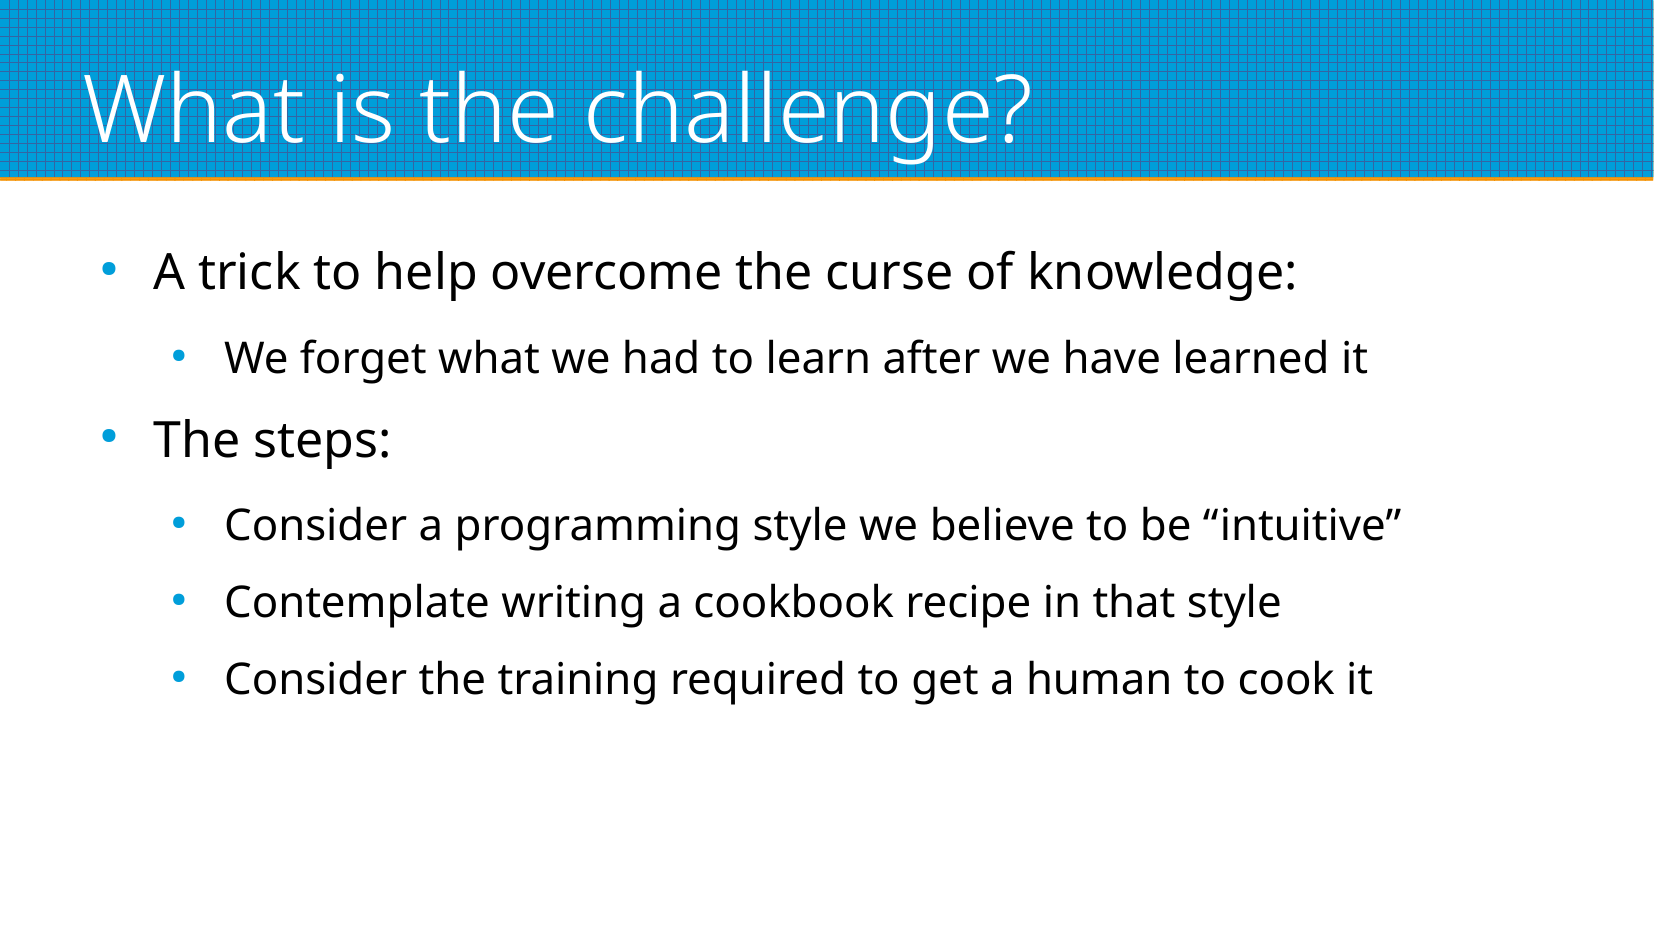

# What is the challenge?
A trick to help overcome the curse of knowledge:
We forget what we had to learn after we have learned it
The steps:
Consider a programming style we believe to be “intuitive”
Contemplate writing a cookbook recipe in that style
Consider the training required to get a human to cook it